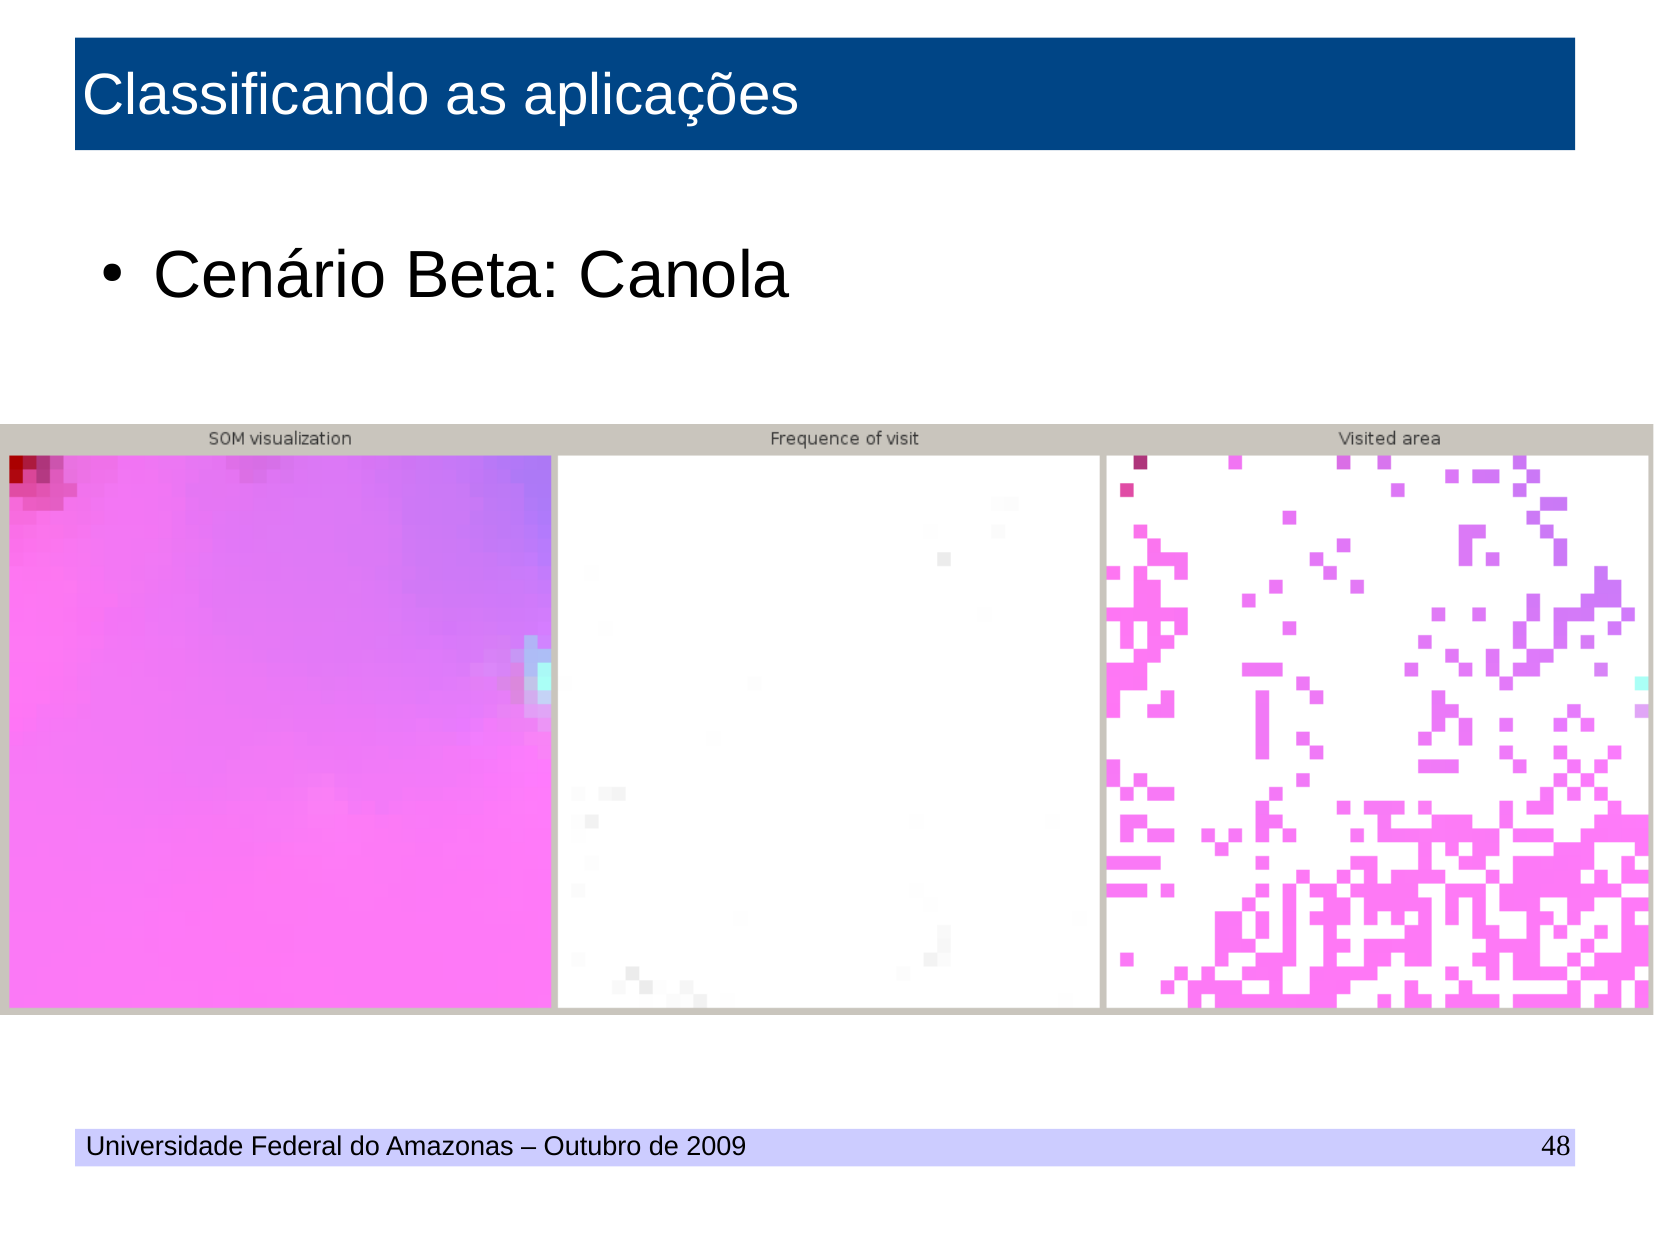

# Classificando as aplicações
Cenário Beta: Canola
48